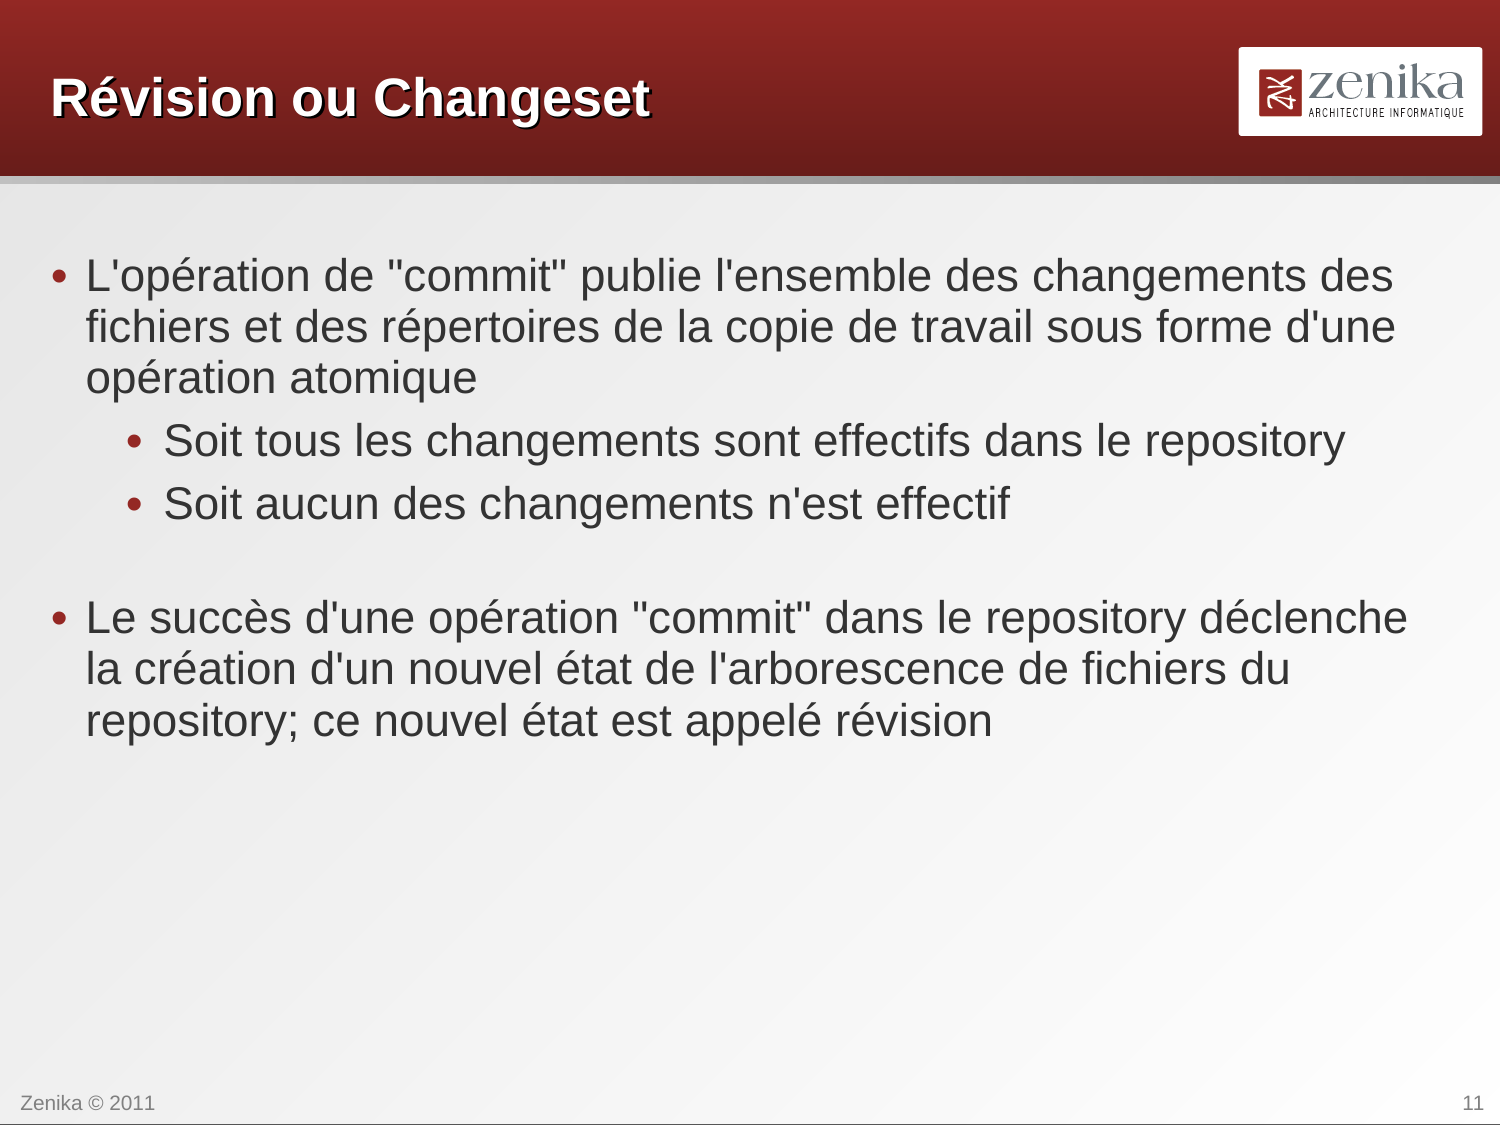

# Révision ou Changeset
L'opération de "commit" publie l'ensemble des changements des fichiers et des répertoires de la copie de travail sous forme d'une opération atomique
Soit tous les changements sont effectifs dans le repository
Soit aucun des changements n'est effectif
Le succès d'une opération "commit" dans le repository déclenche la création d'un nouvel état de l'arborescence de fichiers du repository; ce nouvel état est appelé révision